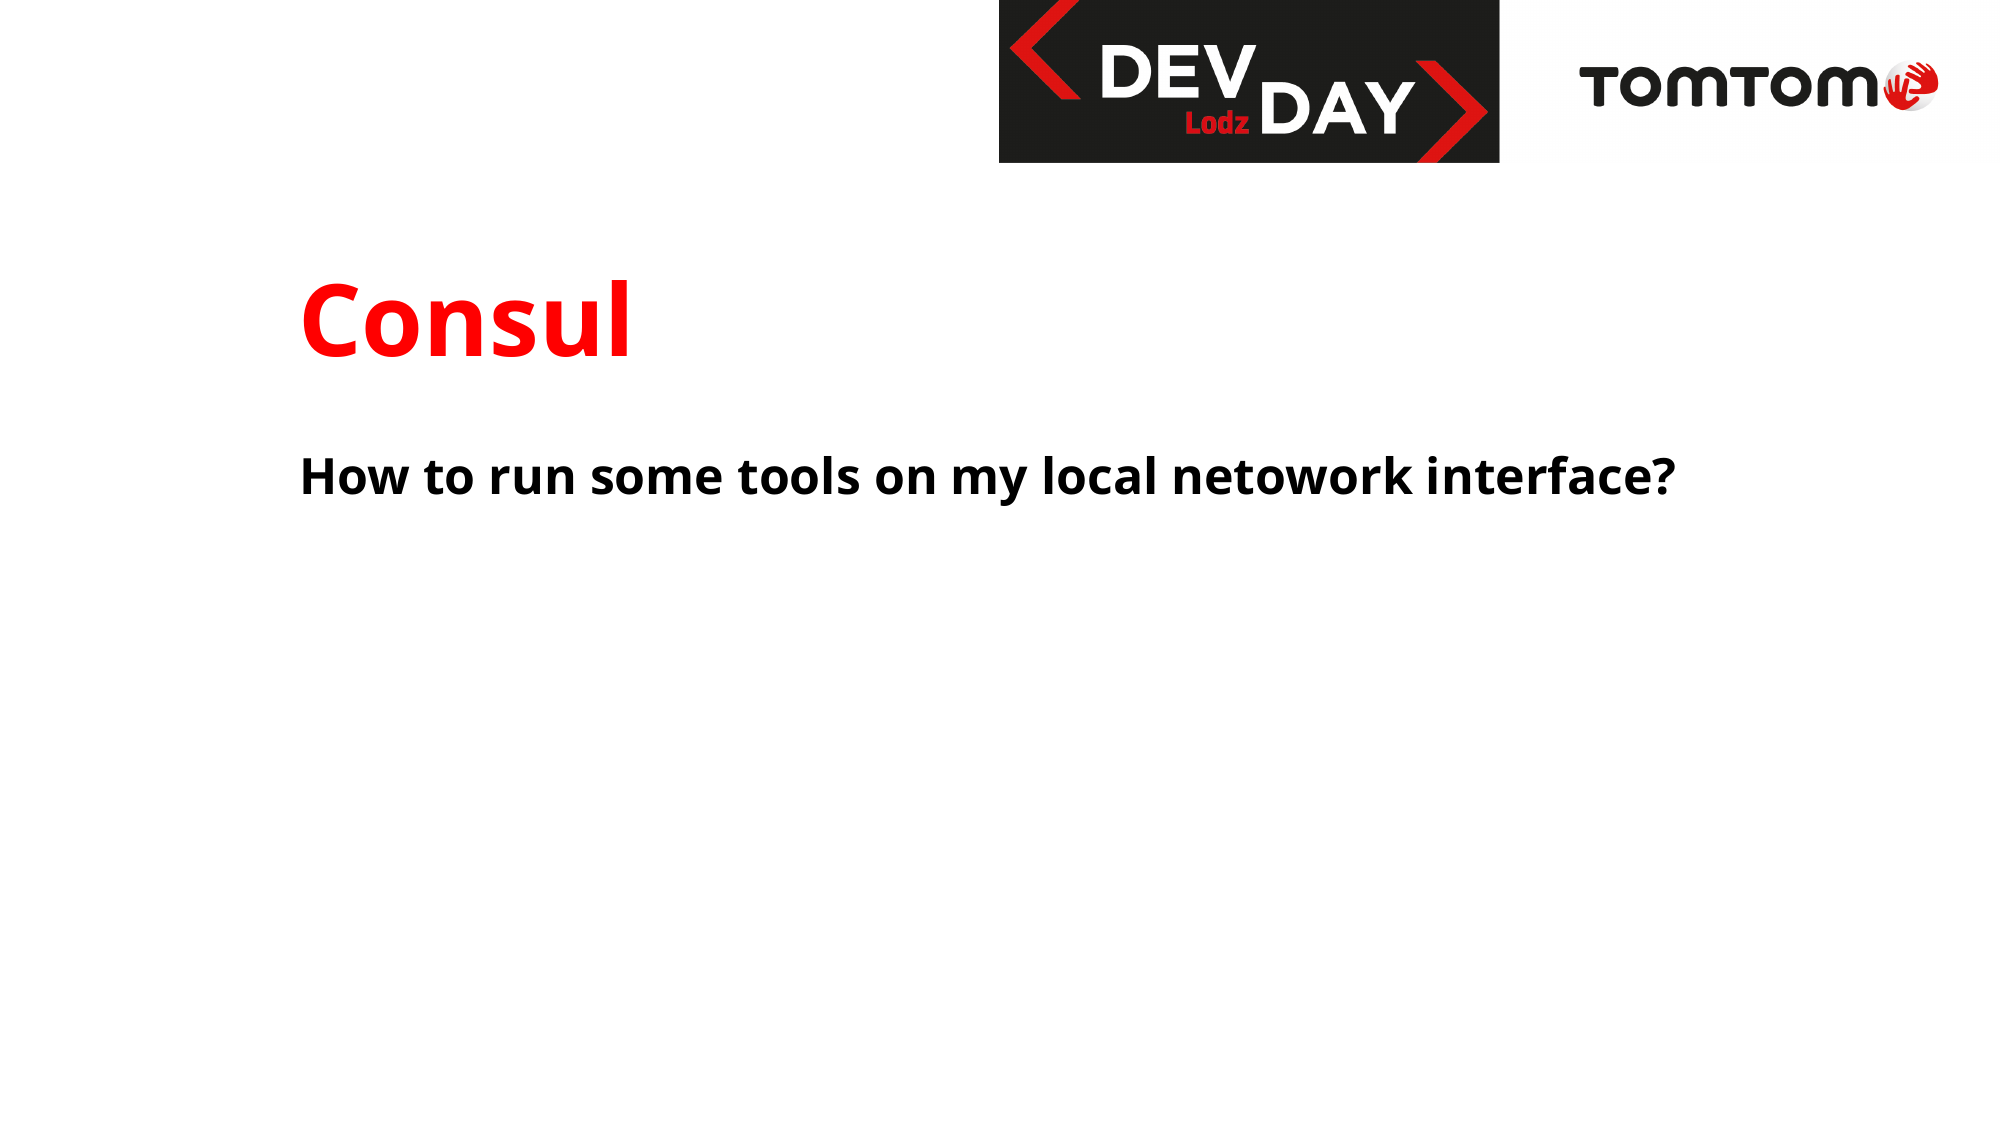

Consul
How to run some tools on my local netowork interface?